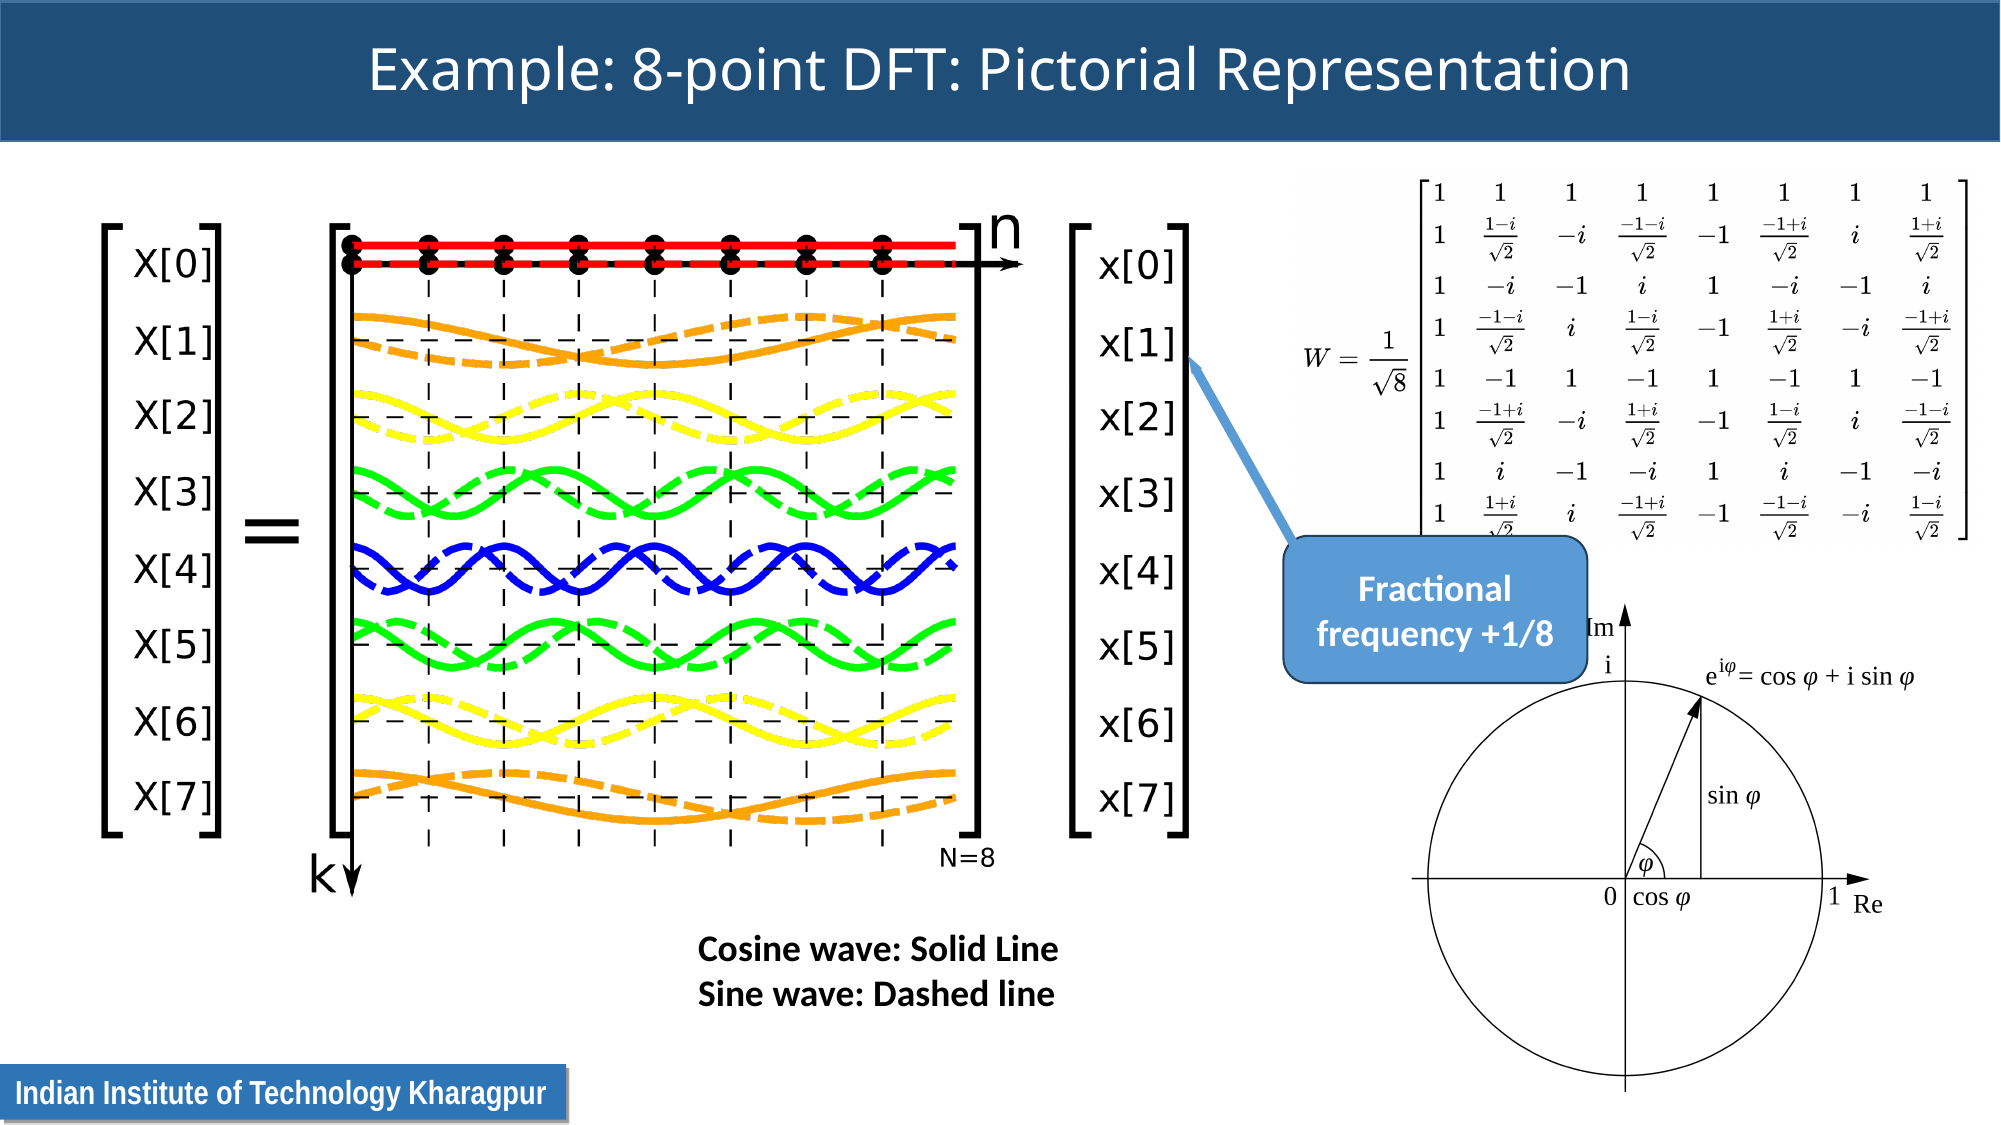

# Example: 8-point DFT: Pictorial Representation
Fractional frequency +1/8
Cosine wave: Solid Line
Sine wave: Dashed line